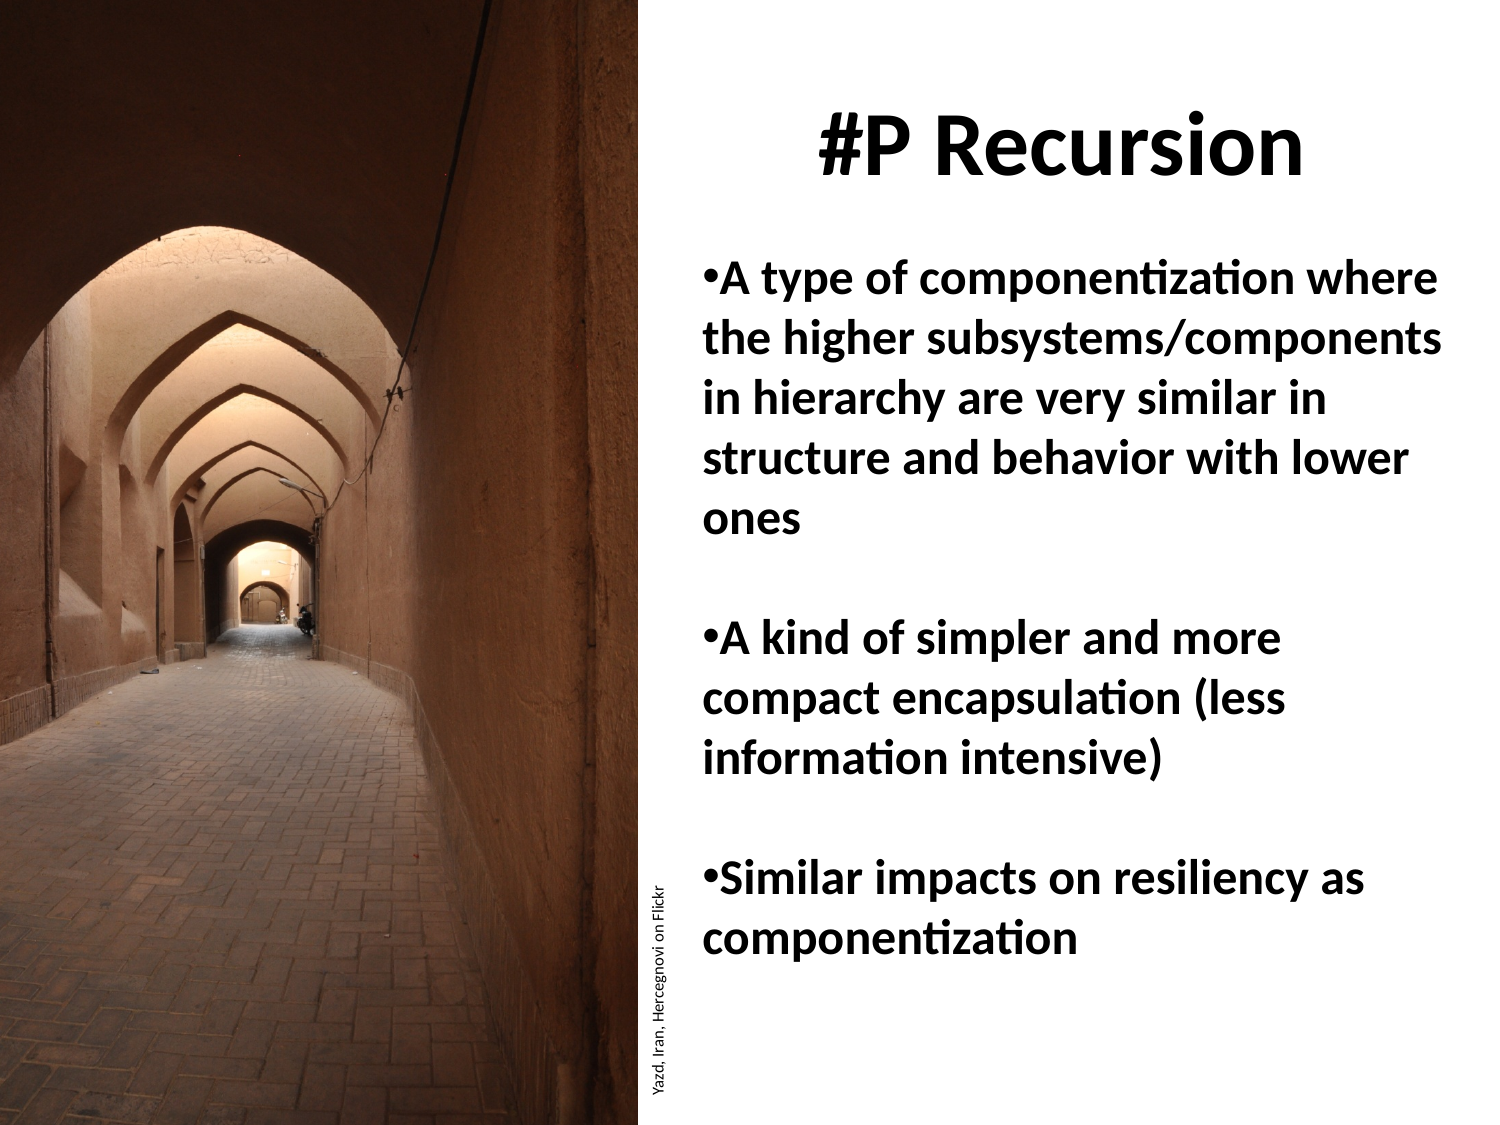

# #P Recursion
A type of componentization where the higher subsystems/components in hierarchy are very similar in structure and behavior with lower ones
A kind of simpler and more compact encapsulation (less information intensive)
Similar impacts on resiliency as componentization
Yazd, Iran, Hercegnovi on Flickr